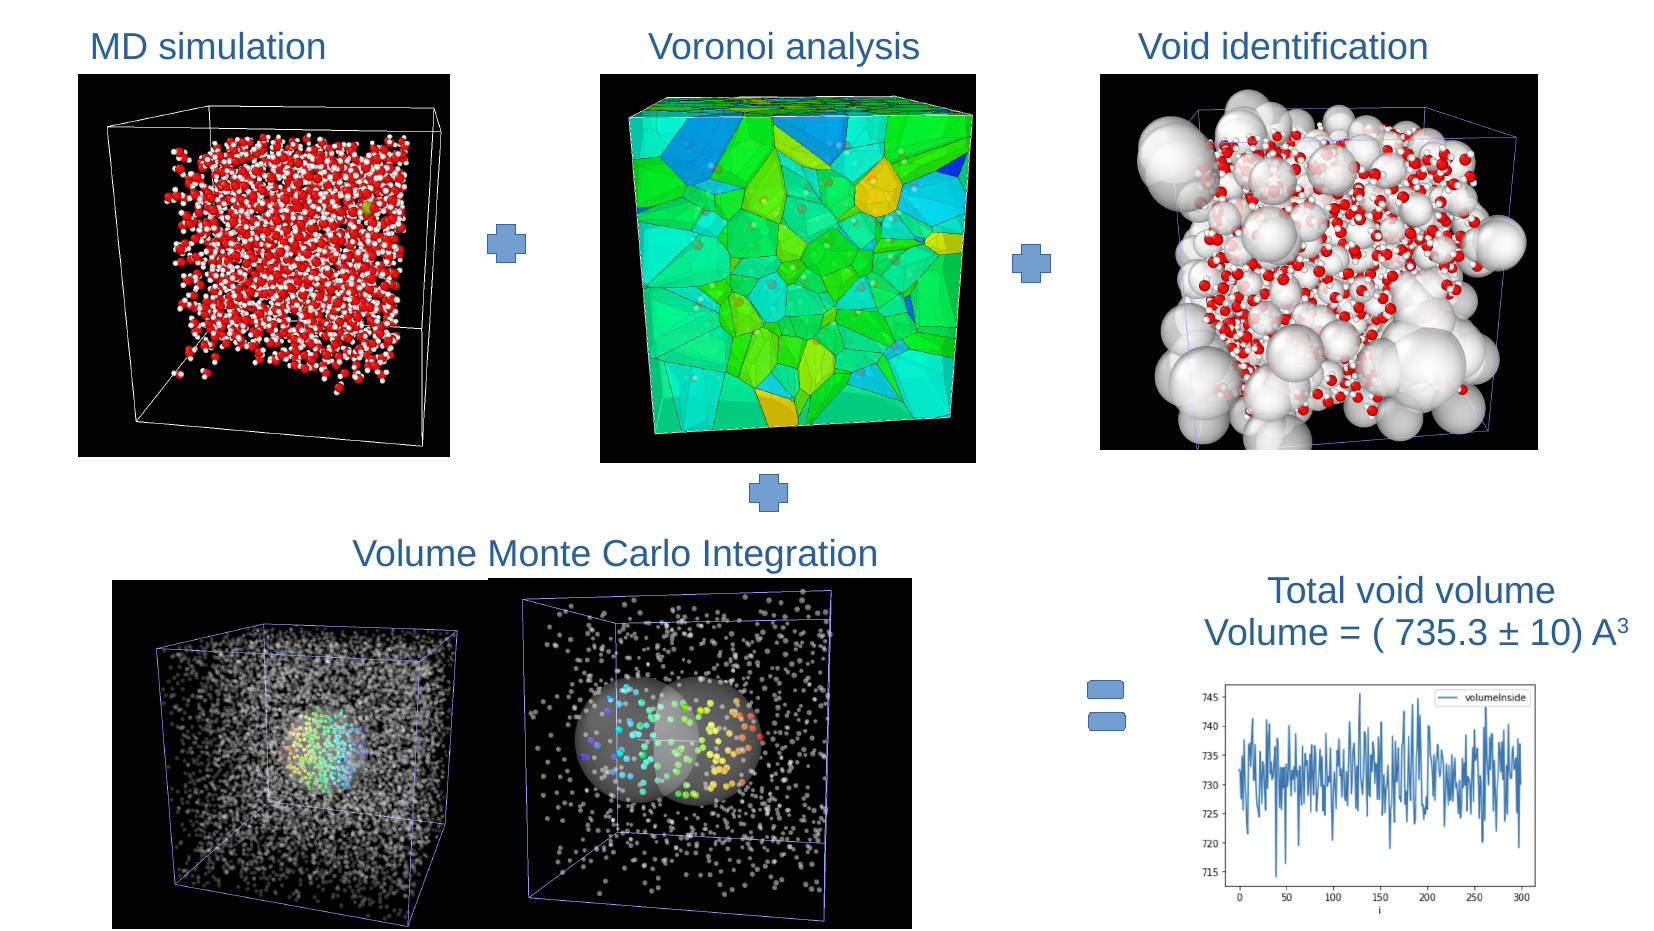

MD simulation
Voronoi analysis
Void identification
Volume Monte Carlo Integration
 Total void volume
Volume = ( 735.3 ± 10) A3